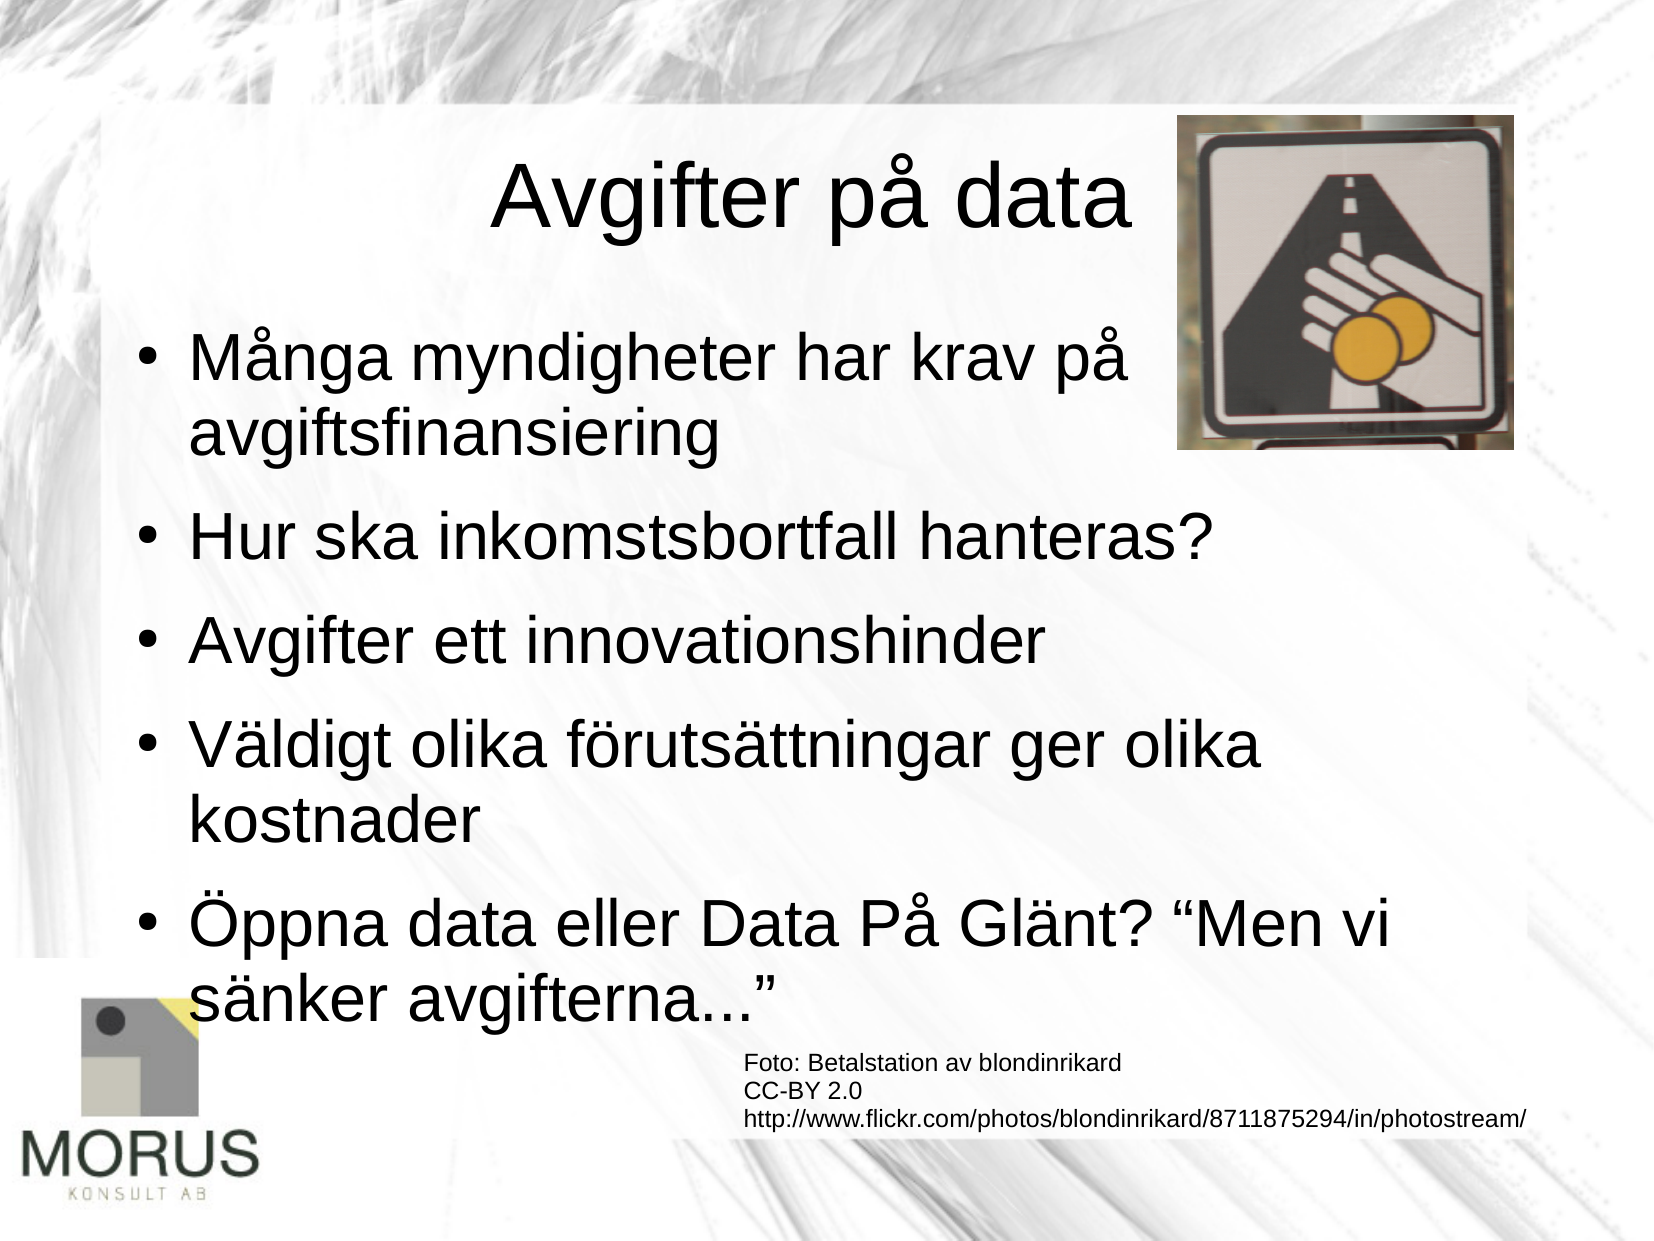

# Avgifter på data
Många myndigheter har krav på avgiftsfinansiering
Hur ska inkomstsbortfall hanteras?
Avgifter ett innovationshinder
Väldigt olika förutsättningar ger olika kostnader
Öppna data eller Data På Glänt? “Men vi sänker avgifterna...”
Foto: Betalstation av blondinrikard
CC-BY 2.0
http://www.flickr.com/photos/blondinrikard/8711875294/in/photostream/